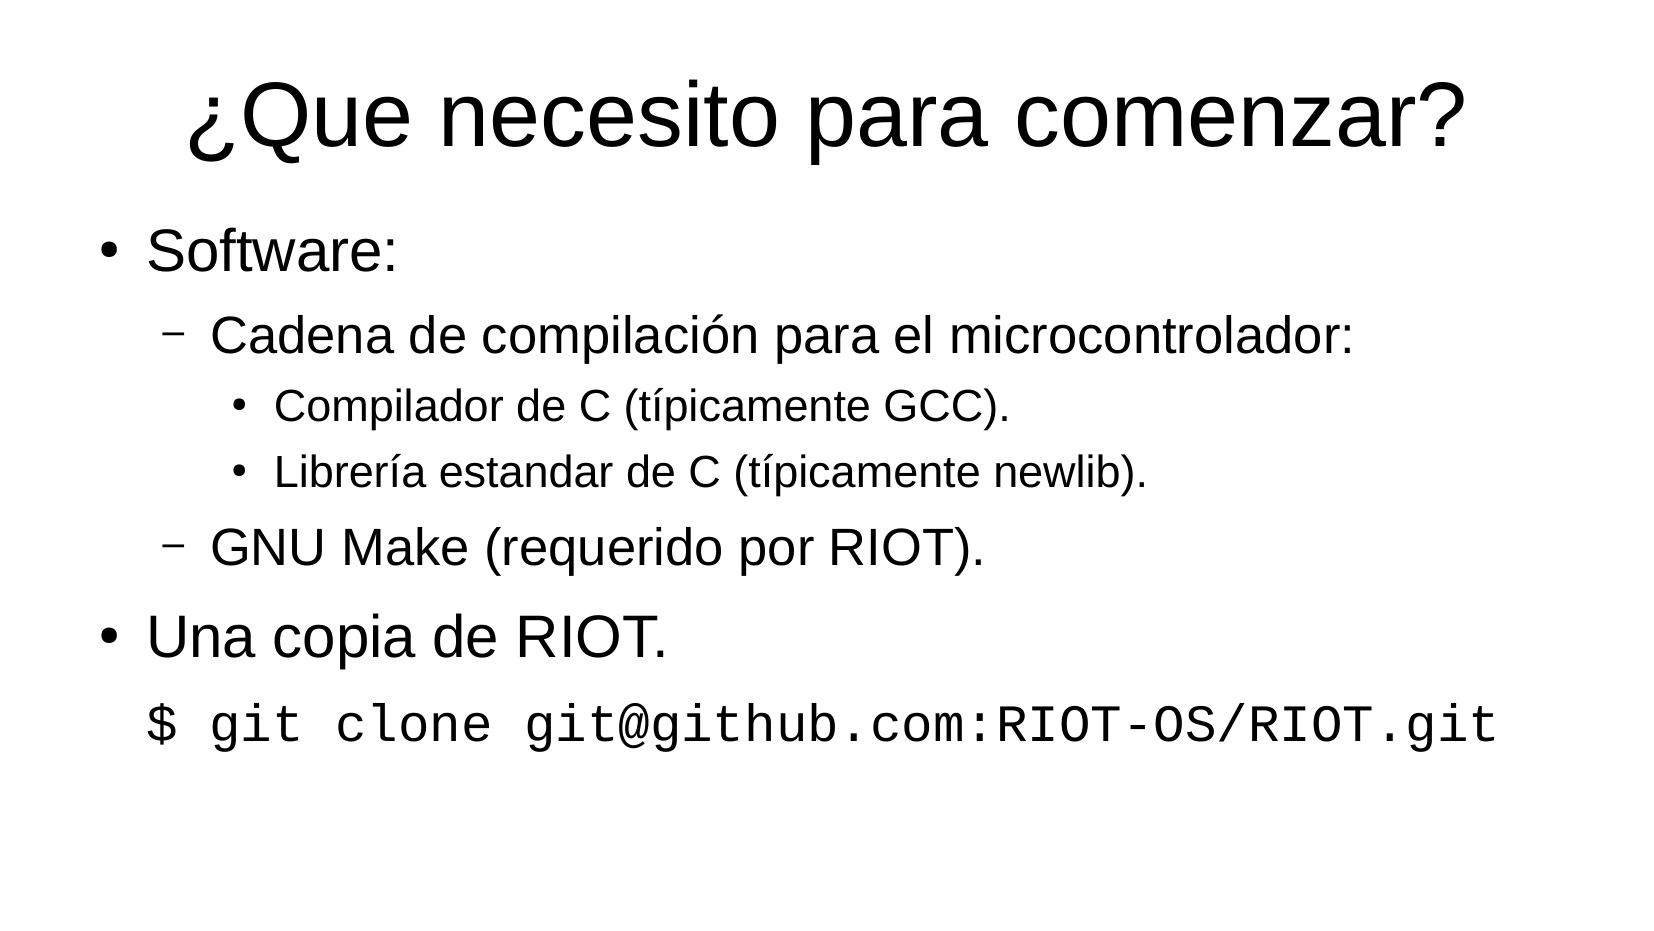

# ¿Que necesito para comenzar?
Software:
Cadena de compilación para el microcontrolador:
Compilador de C (típicamente GCC).
Librería estandar de C (típicamente newlib).
GNU Make (requerido por RIOT).
Una copia de RIOT.
$ git clone git@github.com:RIOT-OS/RIOT.git